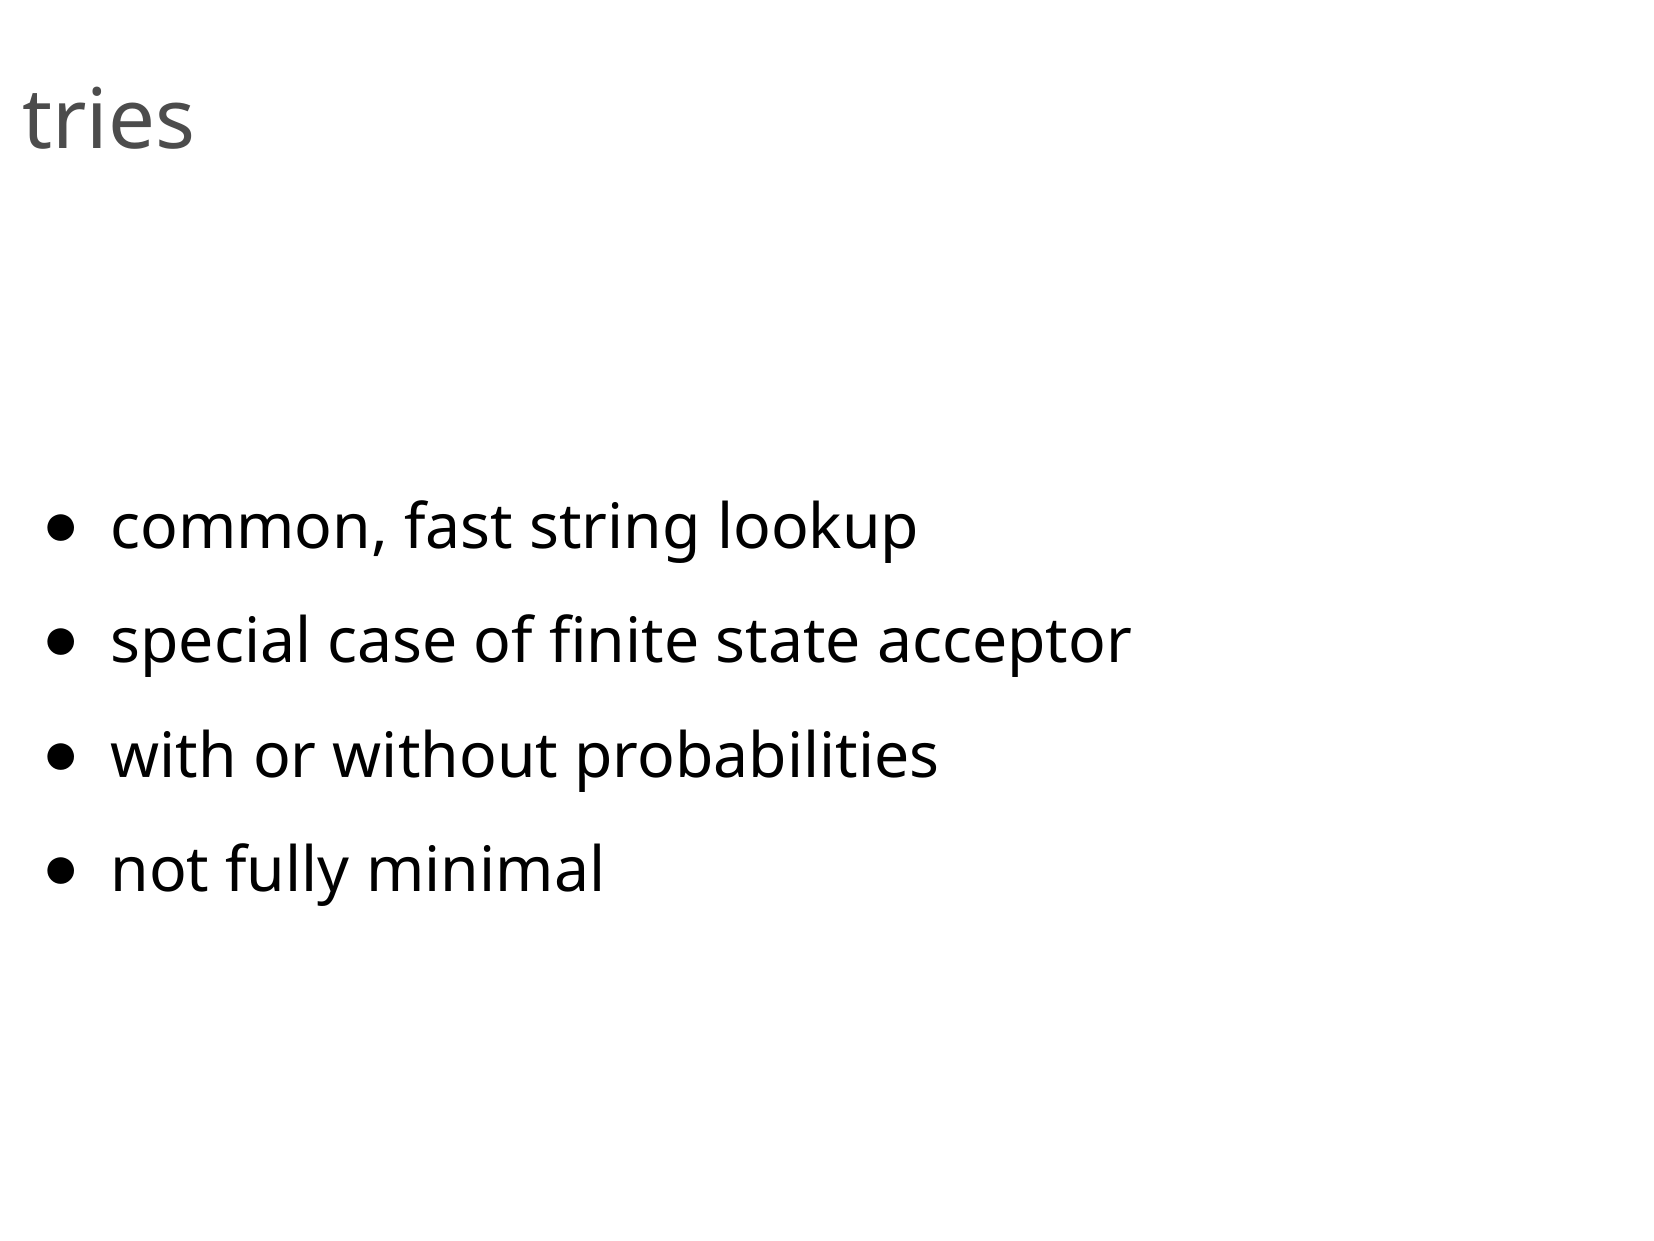

# tries
common, fast string lookup
special case of finite state acceptor
with or without probabilities
not fully minimal